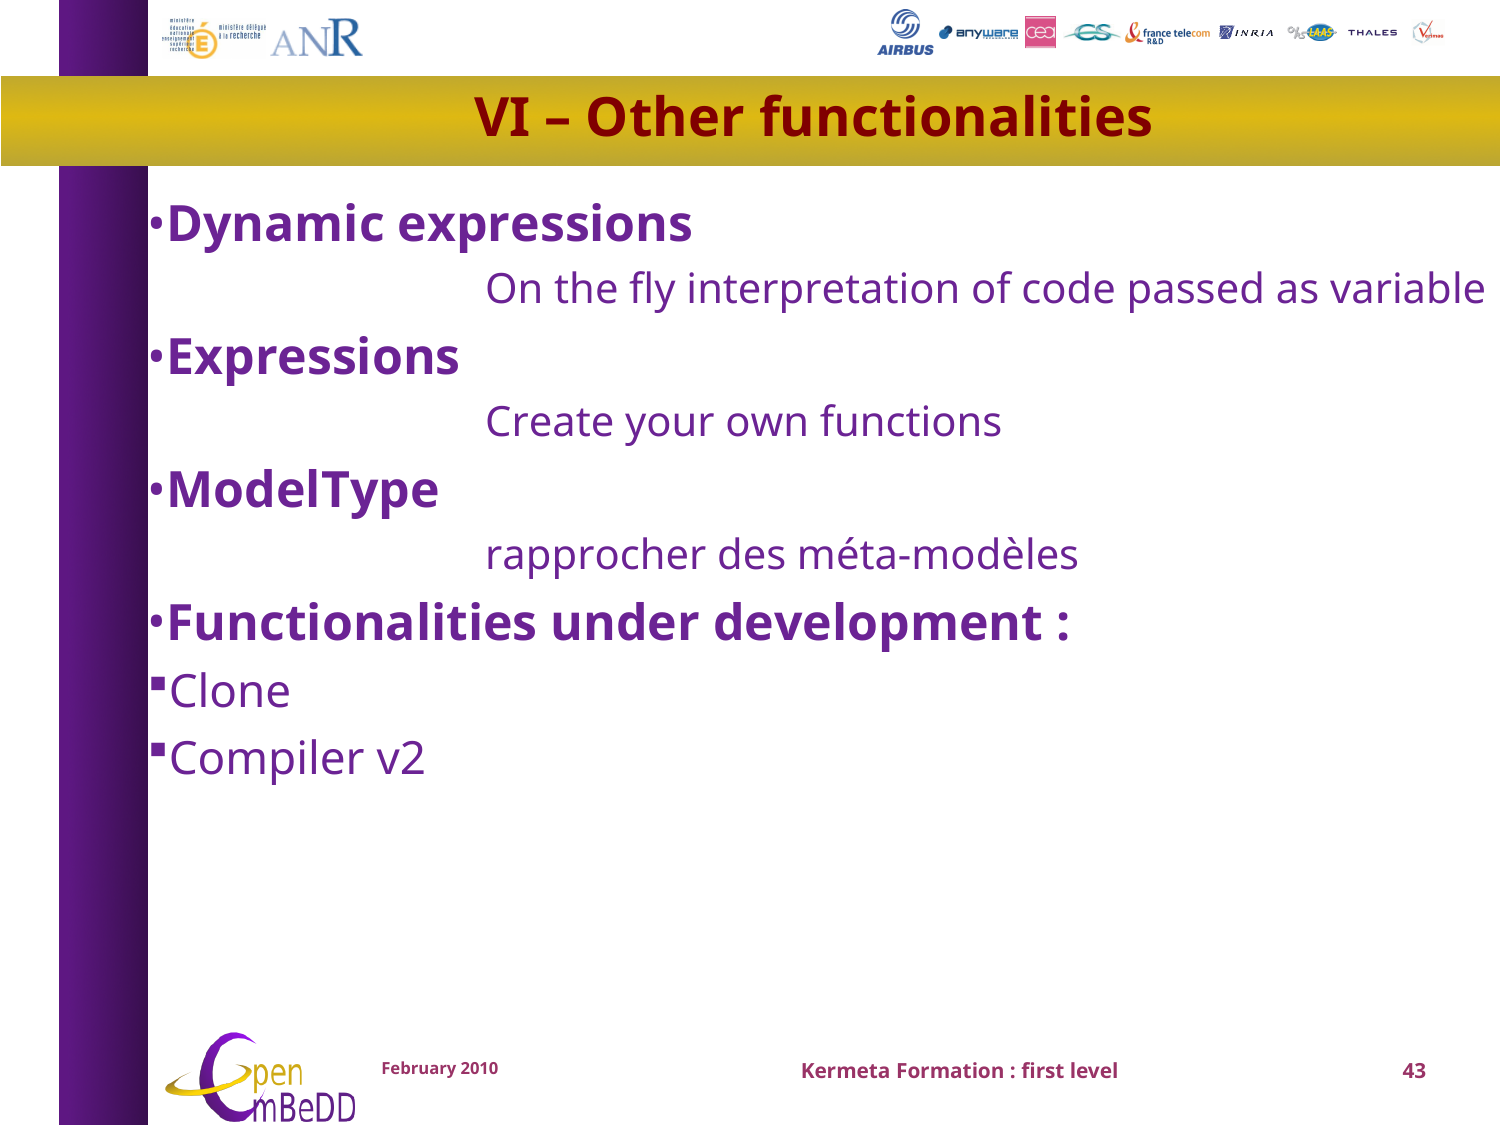

# VI – Other functionalities
Dynamic expressions
On the fly interpretation of code passed as variable
Expressions
Create your own functions
ModelType
rapprocher des méta-modèles
Functionalities under development :
Clone
Compiler v2
Kermeta Formation : first level
February 2010